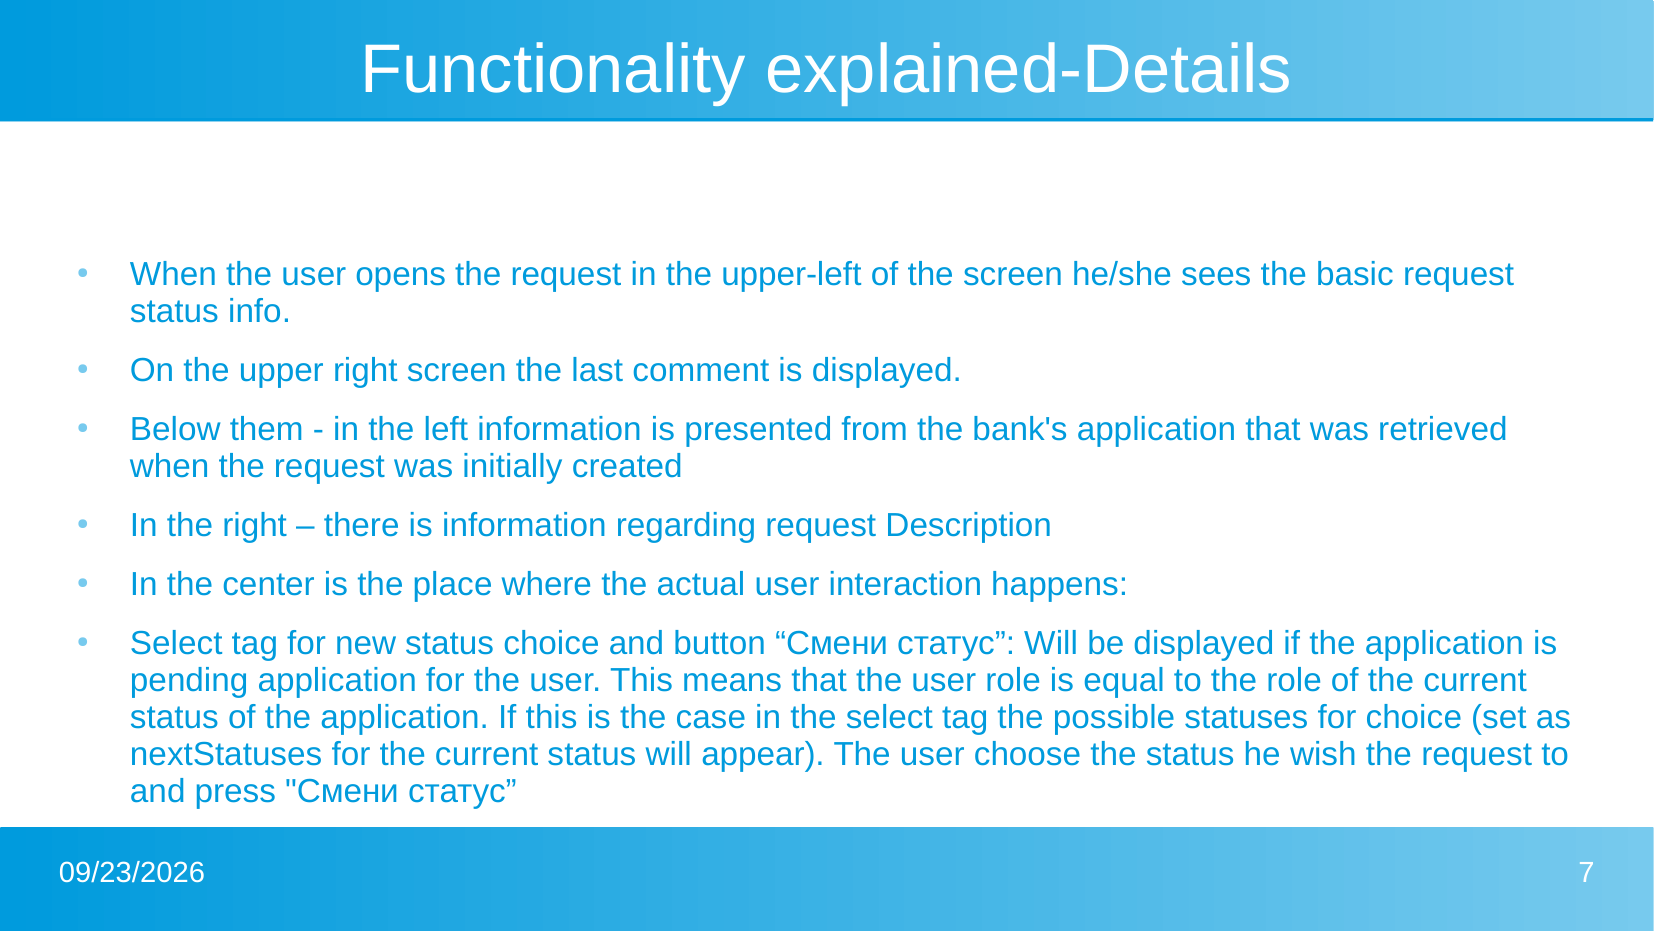

# Functionality explained-Details
When the user opens the request in the upper-left of the screen he/she sees the basic request status info.
On the upper right screen the last comment is displayed.
Below them - in the left information is presented from the bank's application that was retrieved when the request was initially created
In the right – there is information regarding request Description
In the center is the place where the actual user interaction happens:
Select tag for new status choice and button “Смени статус”: Will be displayed if the application is pending application for the user. This means that the user role is equal to the role of the current status of the application. If this is the case in the select tag the possible statuses for choice (set as nextStatuses for the current status will appear). The user choose the status he wish the request to and press "Смени статус”
7